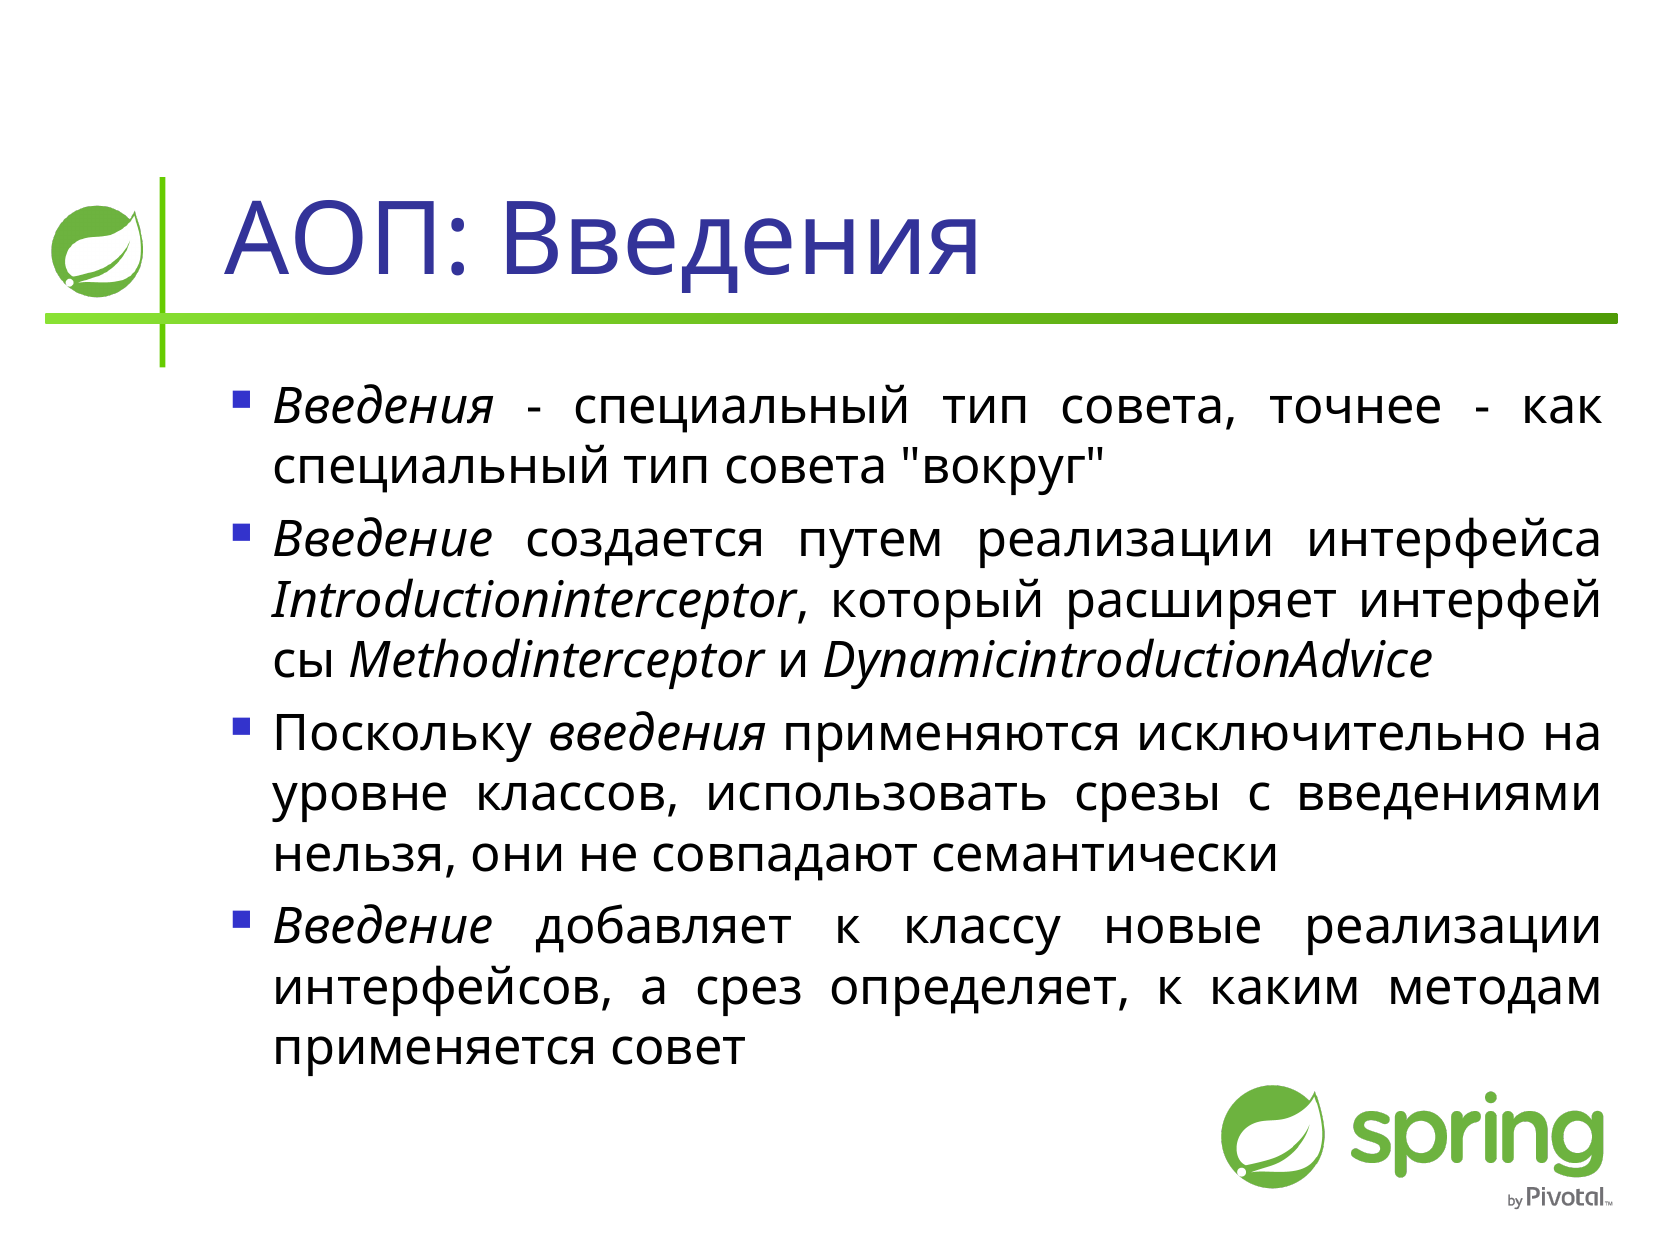

# АОП: Введения
Введения - специальный тип совета, точнее - как специальный тип совета "вокруг"
Введение создается путем реа­лизации интерфейса Introductioninterceptor, который расширяет интерфей­сы Methodinterceptor и DynamicintroductionAdvice
Поскольку введения применяются исключительно на уровне классов, использовать срезы с введениями нельзя, они не совпадают се­мантически
Введение добавляет к классу новые реализации интерфейсов, а срез определяет, к каким методам применяется совет